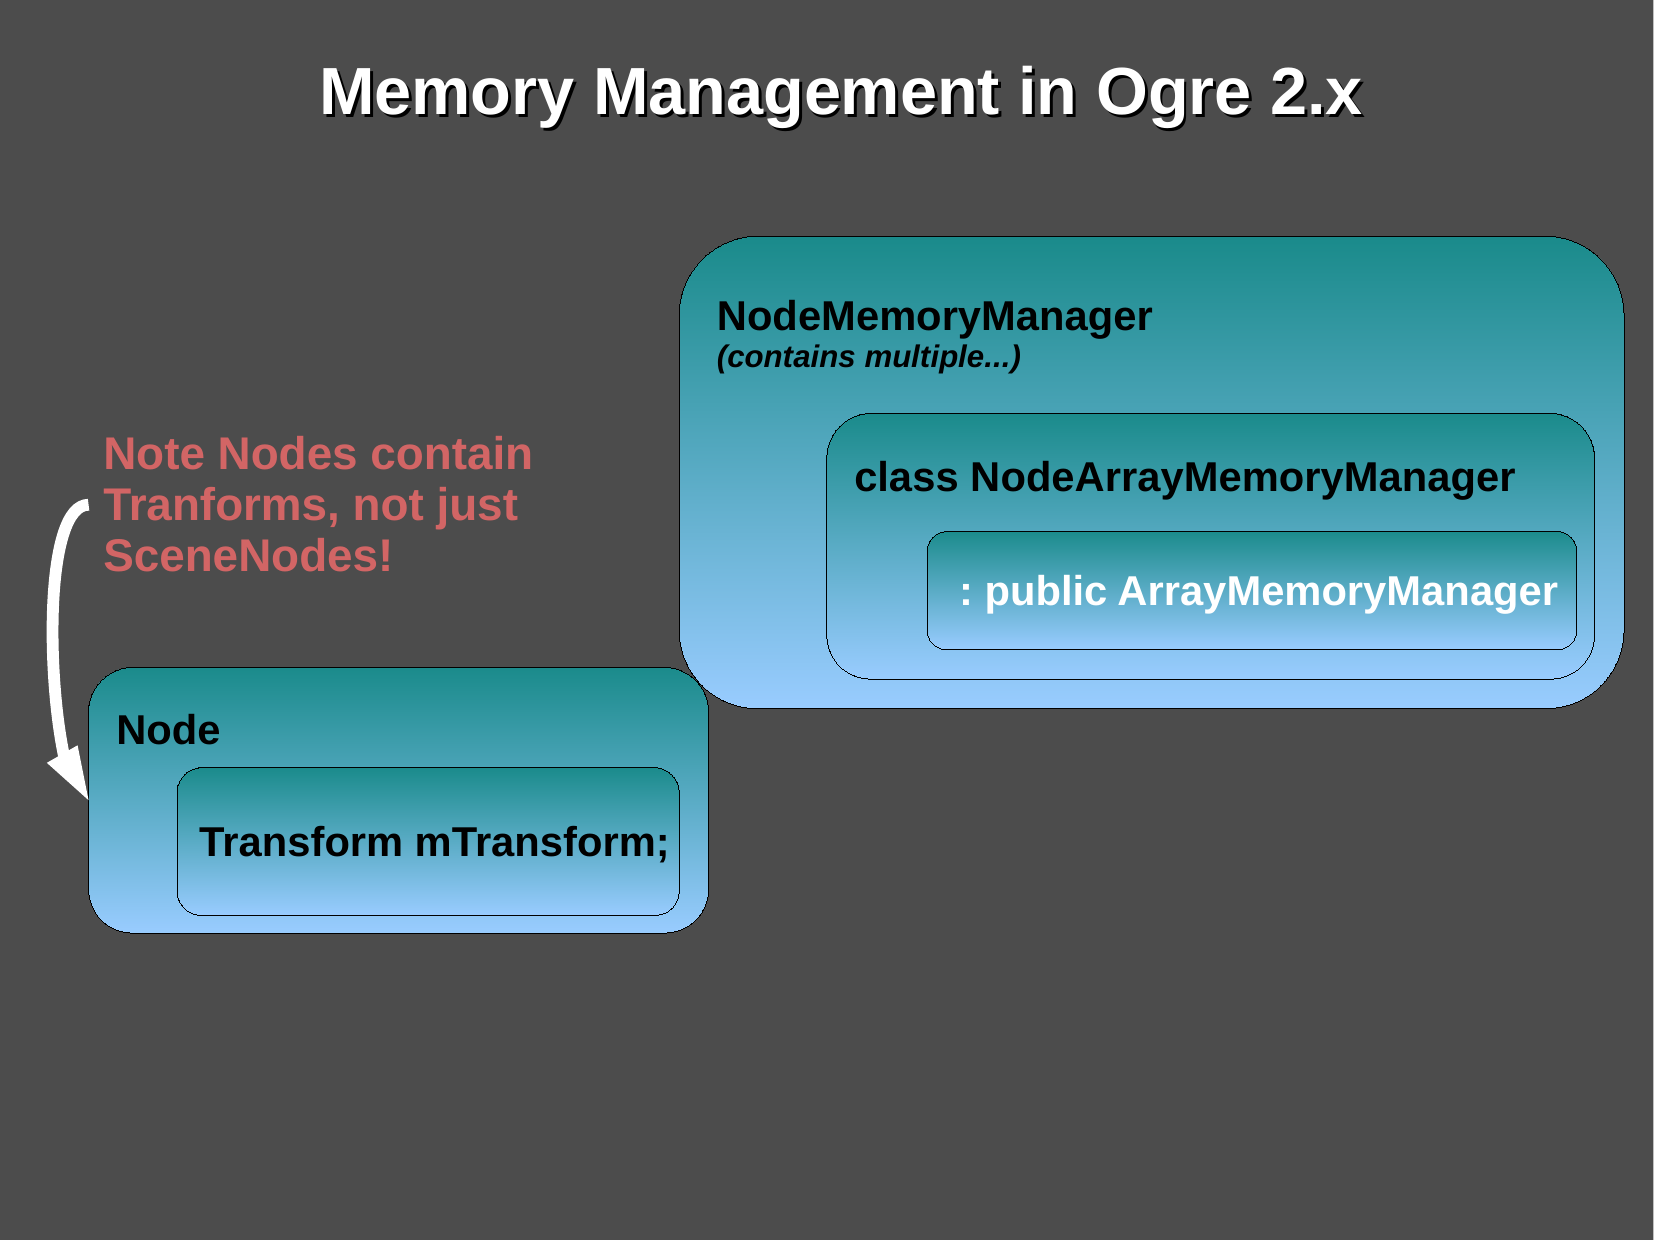

Memory Management in Ogre 2.x
NodeMemoryManager
(contains multiple...)
class NodeArrayMemoryManager
 : public ArrayMemoryManager
Note Nodes contain Tranforms, not just SceneNodes!
Node
Transform mTransform;